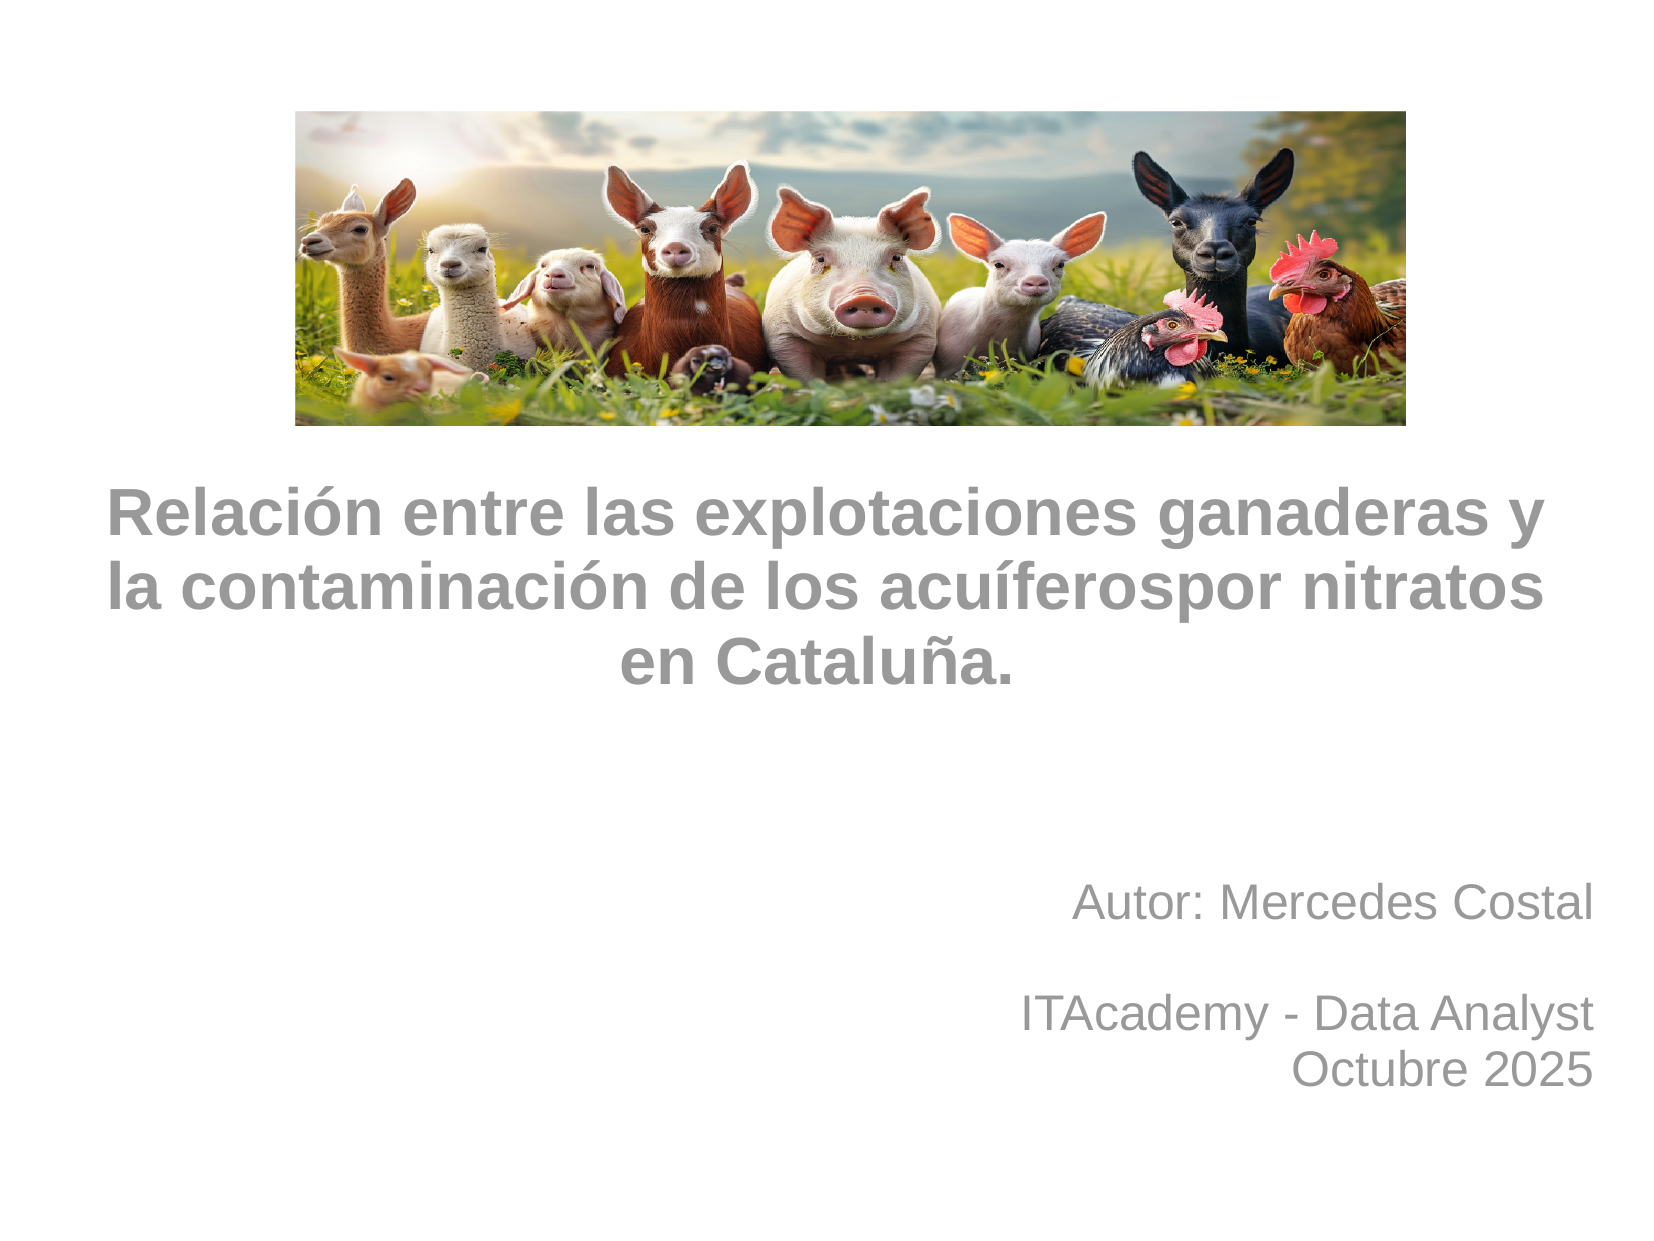

# Relación entre las explotaciones ganaderas y la contaminación de los acuíferospor nitratos en Cataluña.
Autor: Mercedes Costal
ITAcademy - Data Analyst
Octubre 2025